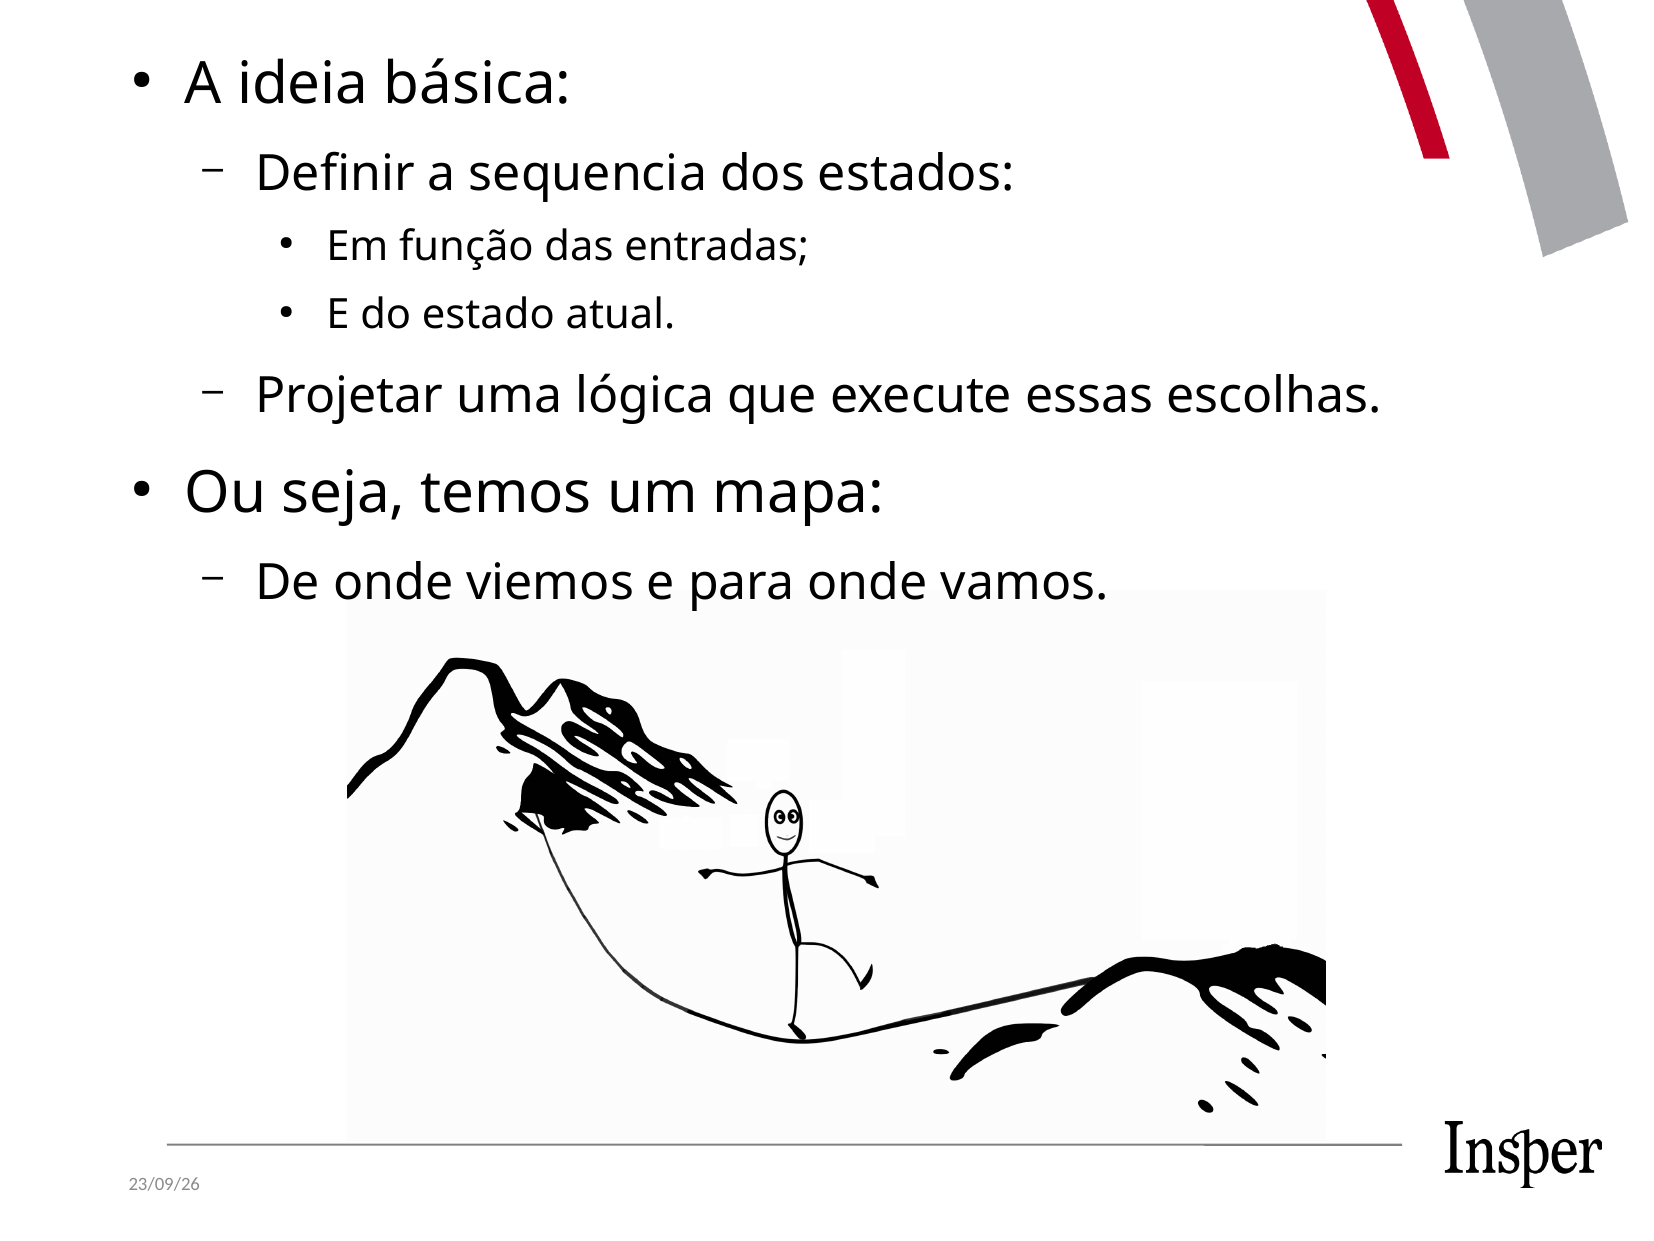

# A ideia básica:
Definir a sequencia dos estados:
Em função das entradas;
E do estado atual.
Projetar uma lógica que execute essas escolhas.
Ou seja, temos um mapa:
De onde viemos e para onde vamos.